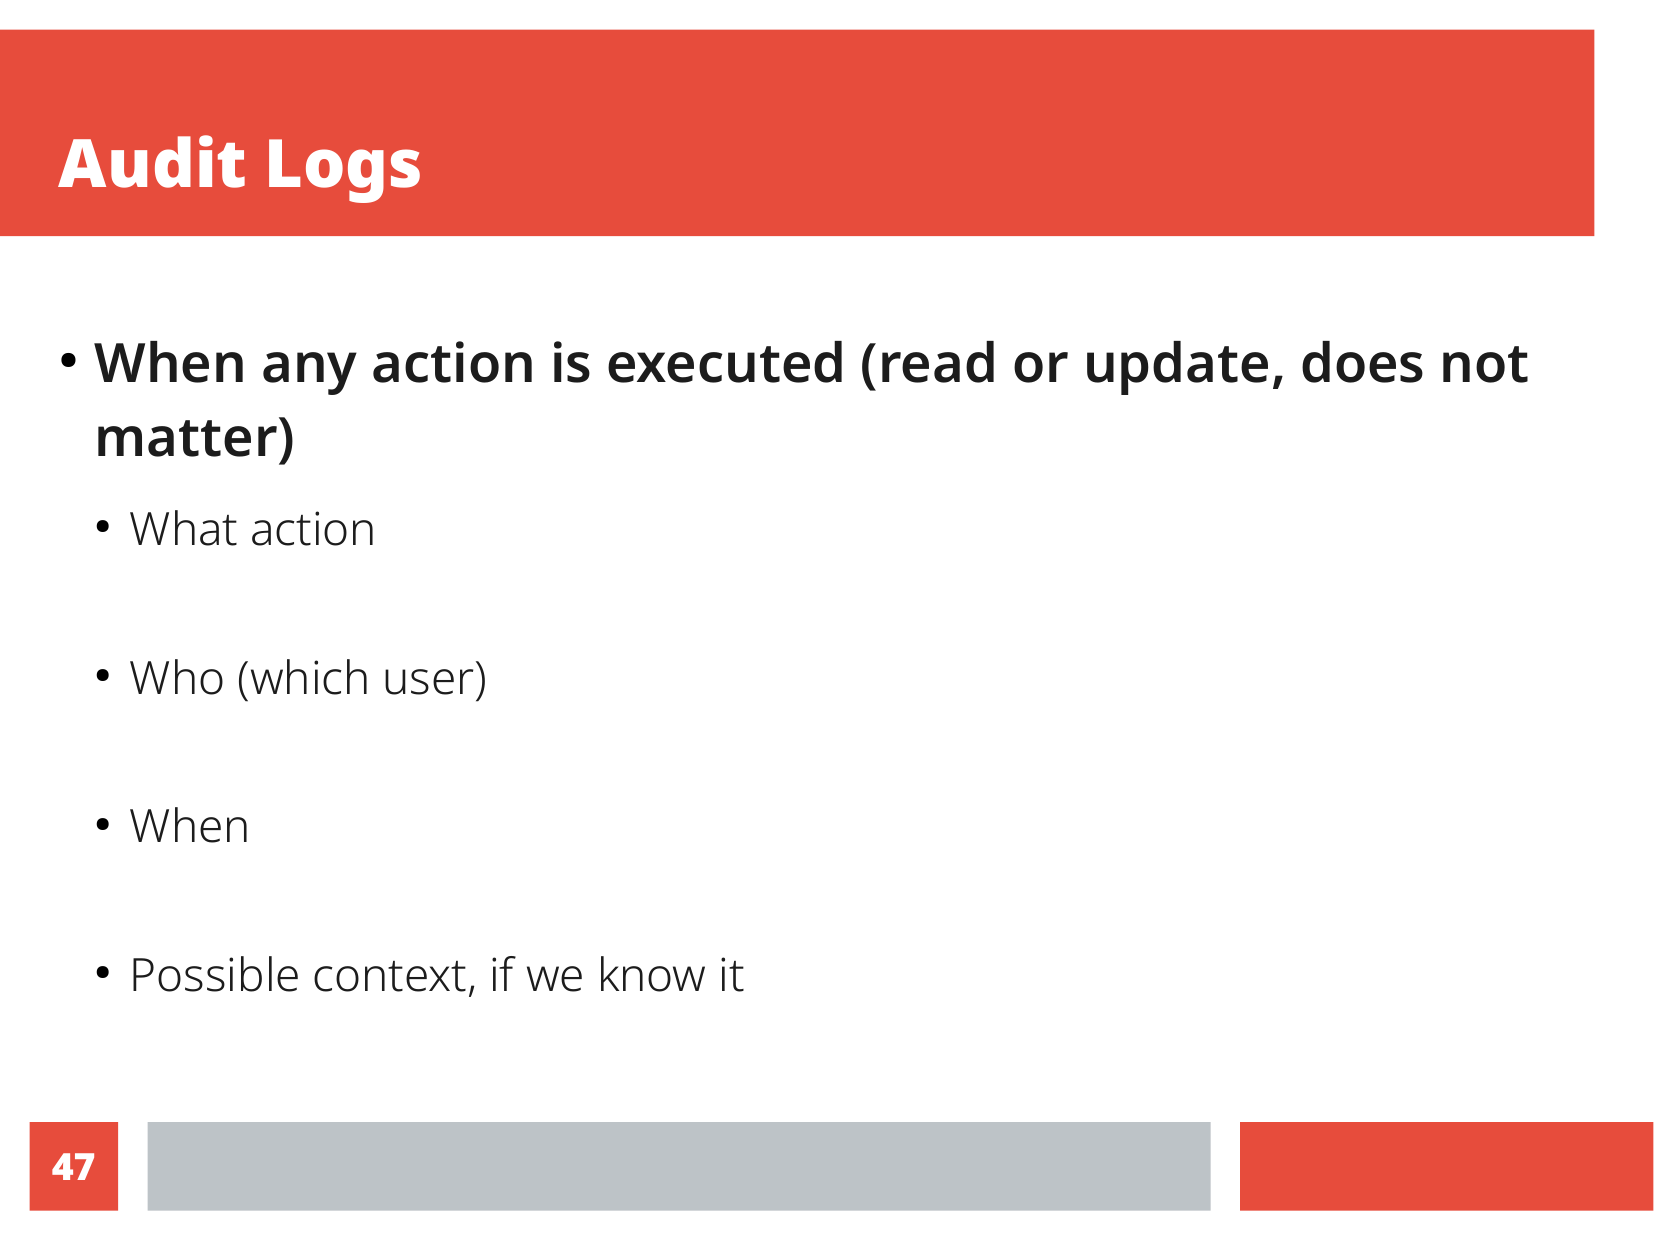

# Audit Logs
When any action is executed (read or update, does not matter)
What action
Who (which user)
When
Possible context, if we know it
47